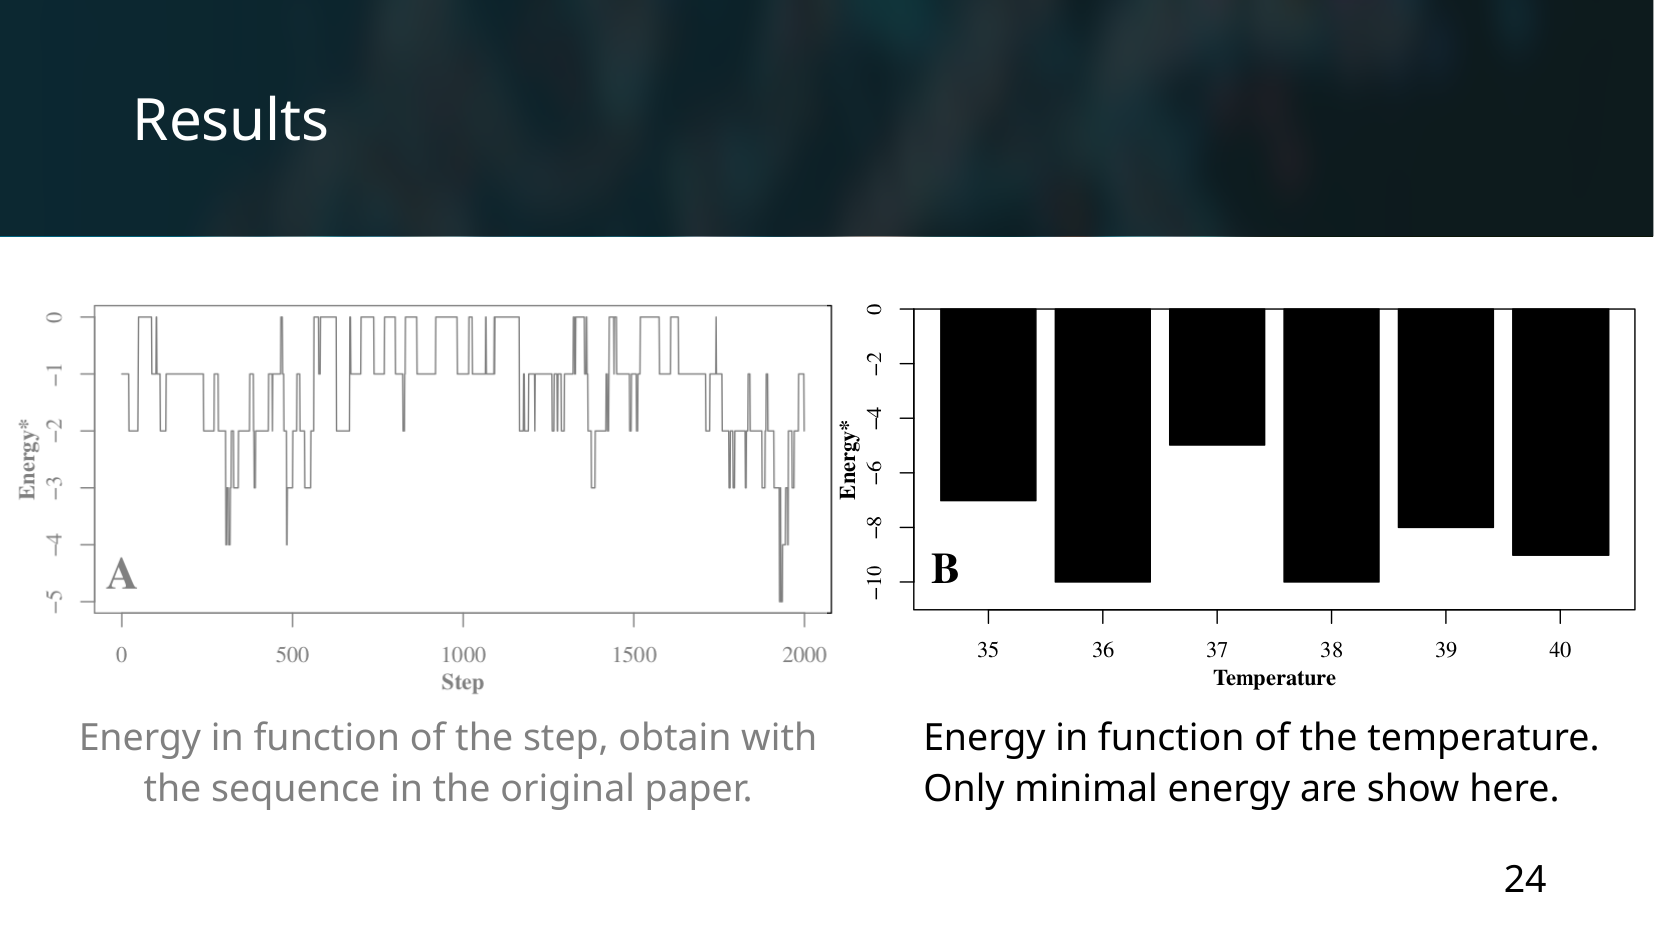

Results
Energy in function of the step, obtain with
the sequence in the original paper.
Energy in function of the temperature.
Only minimal energy are show here.